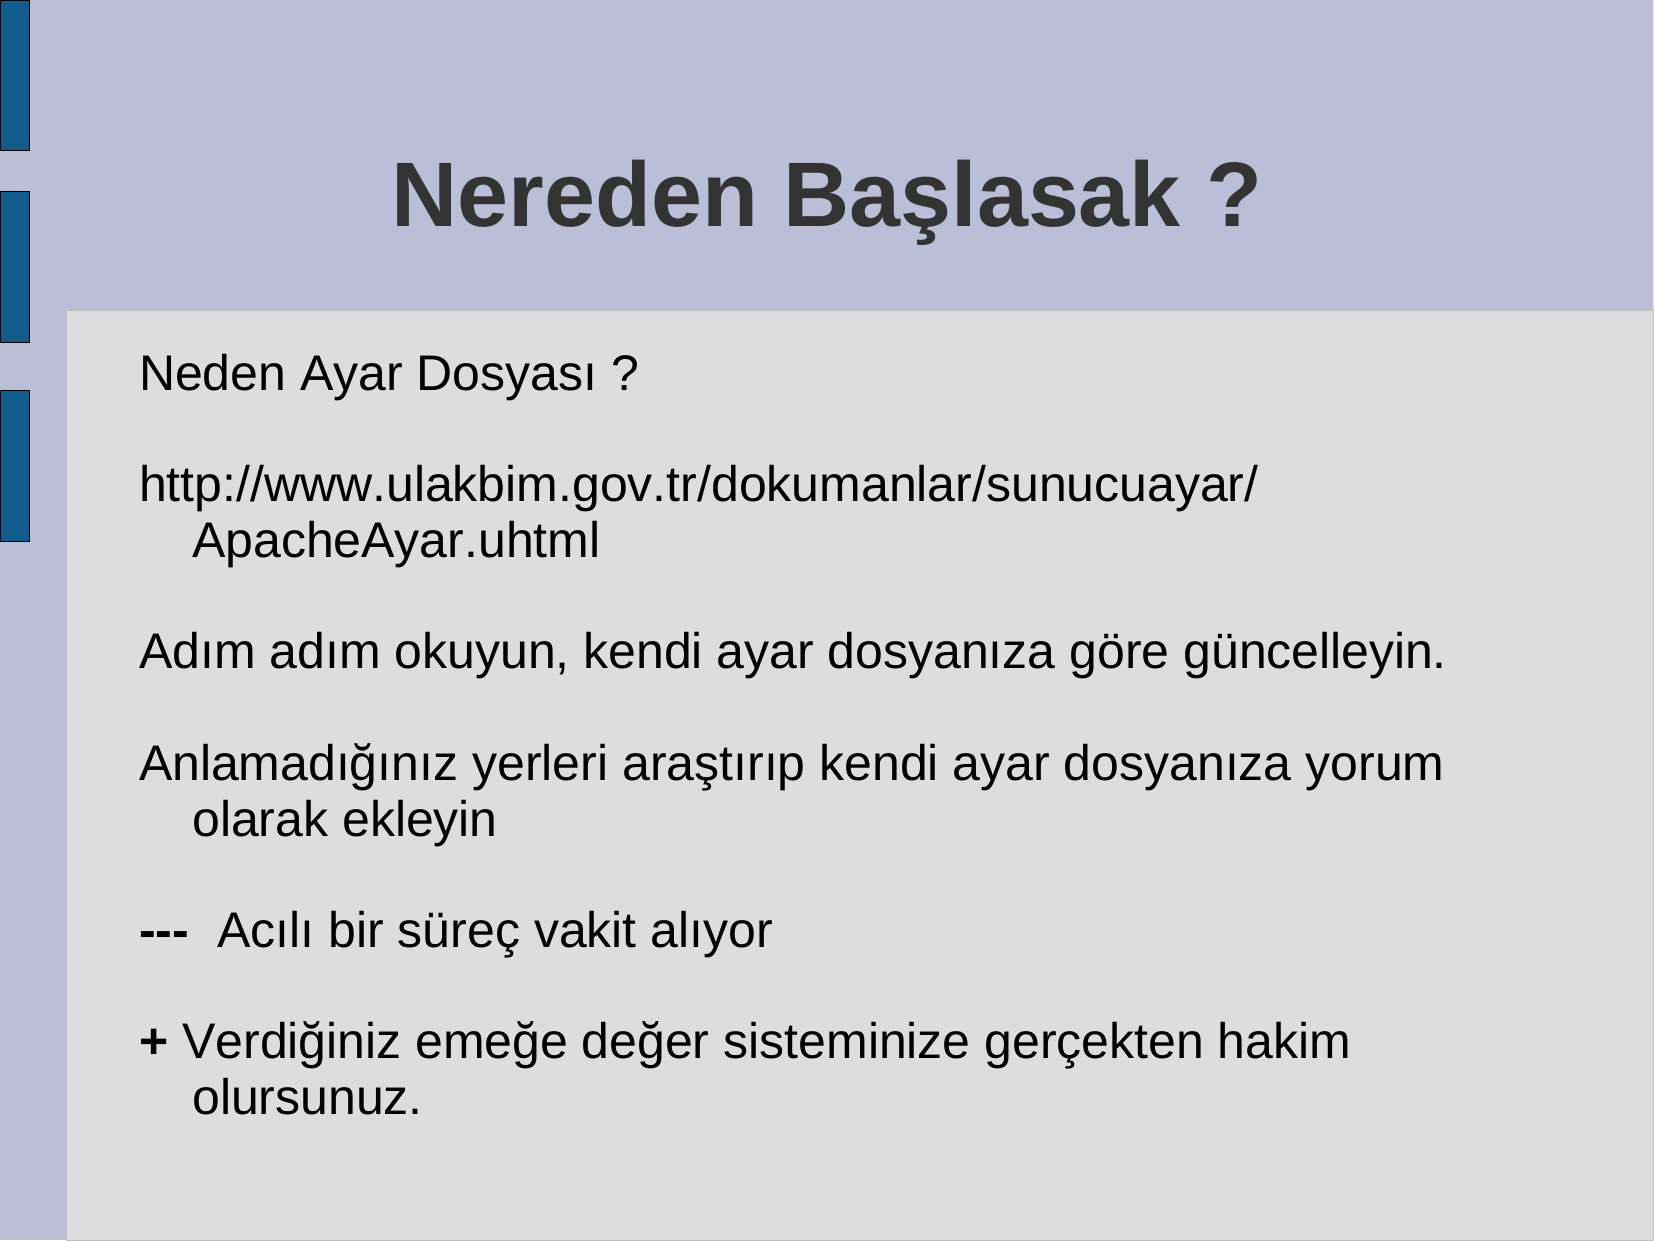

# Nereden Başlasak ?
Neden Ayar Dosyası ?
http://www.ulakbim.gov.tr/dokumanlar/sunucuayar/ApacheAyar.uhtml
Adım adım okuyun, kendi ayar dosyanıza göre güncelleyin.
Anlamadığınız yerleri araştırıp kendi ayar dosyanıza yorum olarak ekleyin
--- Acılı bir süreç vakit alıyor
+ Verdiğiniz emeğe değer sisteminize gerçekten hakim olursunuz.